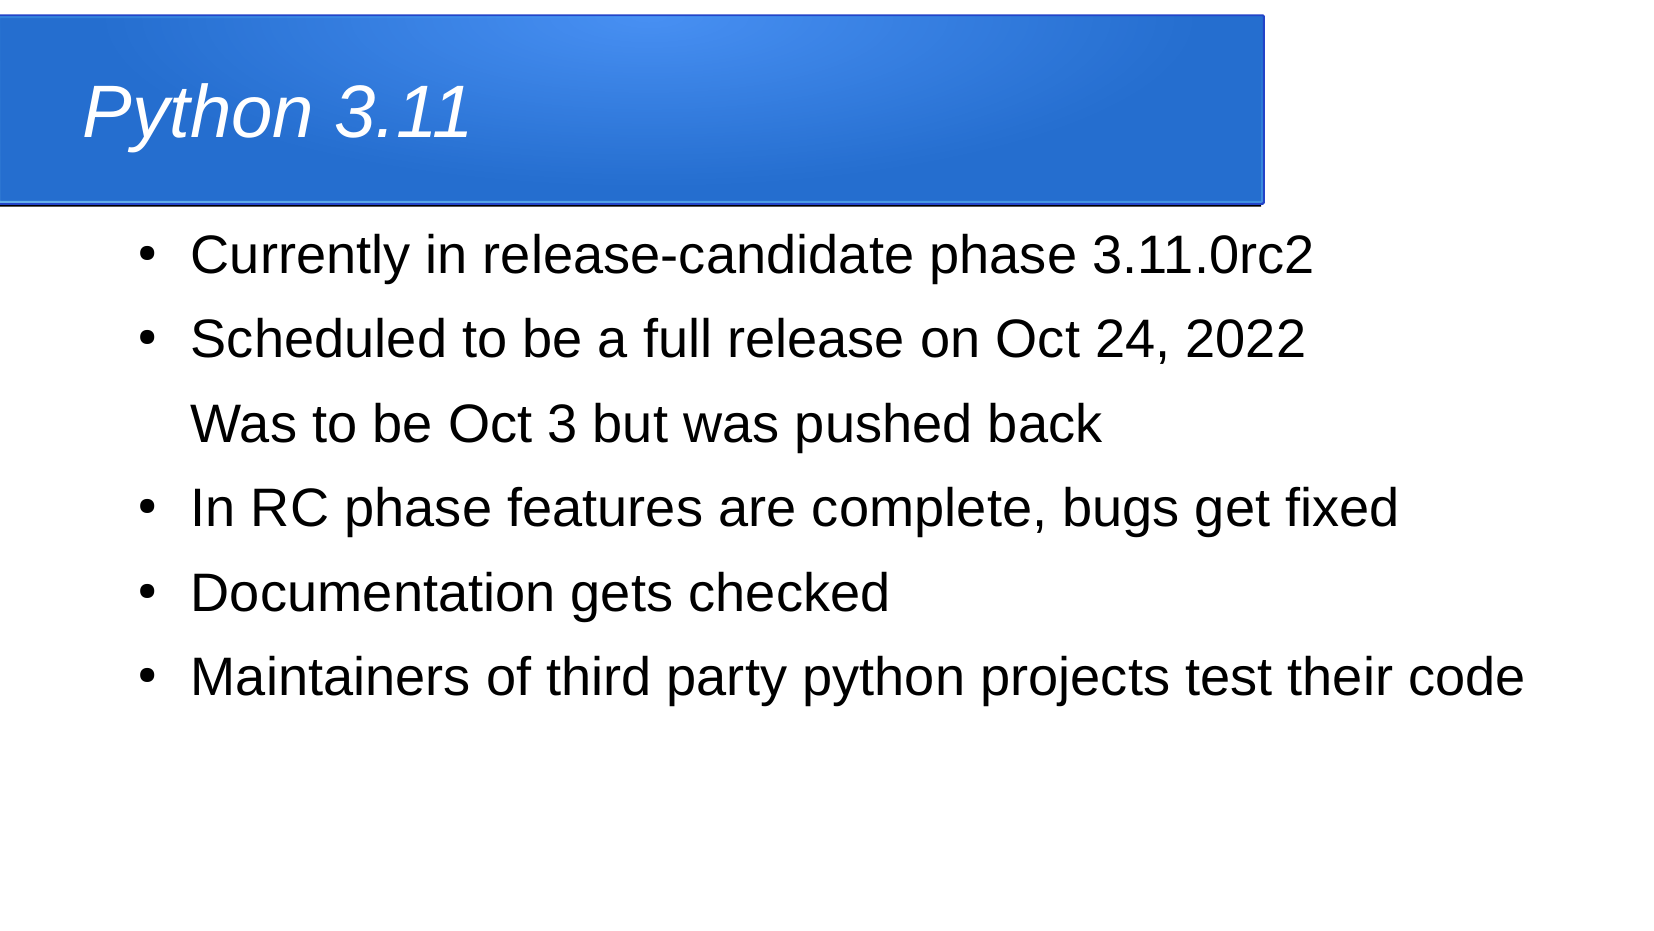

# Python 3.11
Currently in release-candidate phase 3.11.0rc2
Scheduled to be a full release on Oct 24, 2022
Was to be Oct 3 but was pushed back
In RC phase features are complete, bugs get fixed
Documentation gets checked
Maintainers of third party python projects test their code